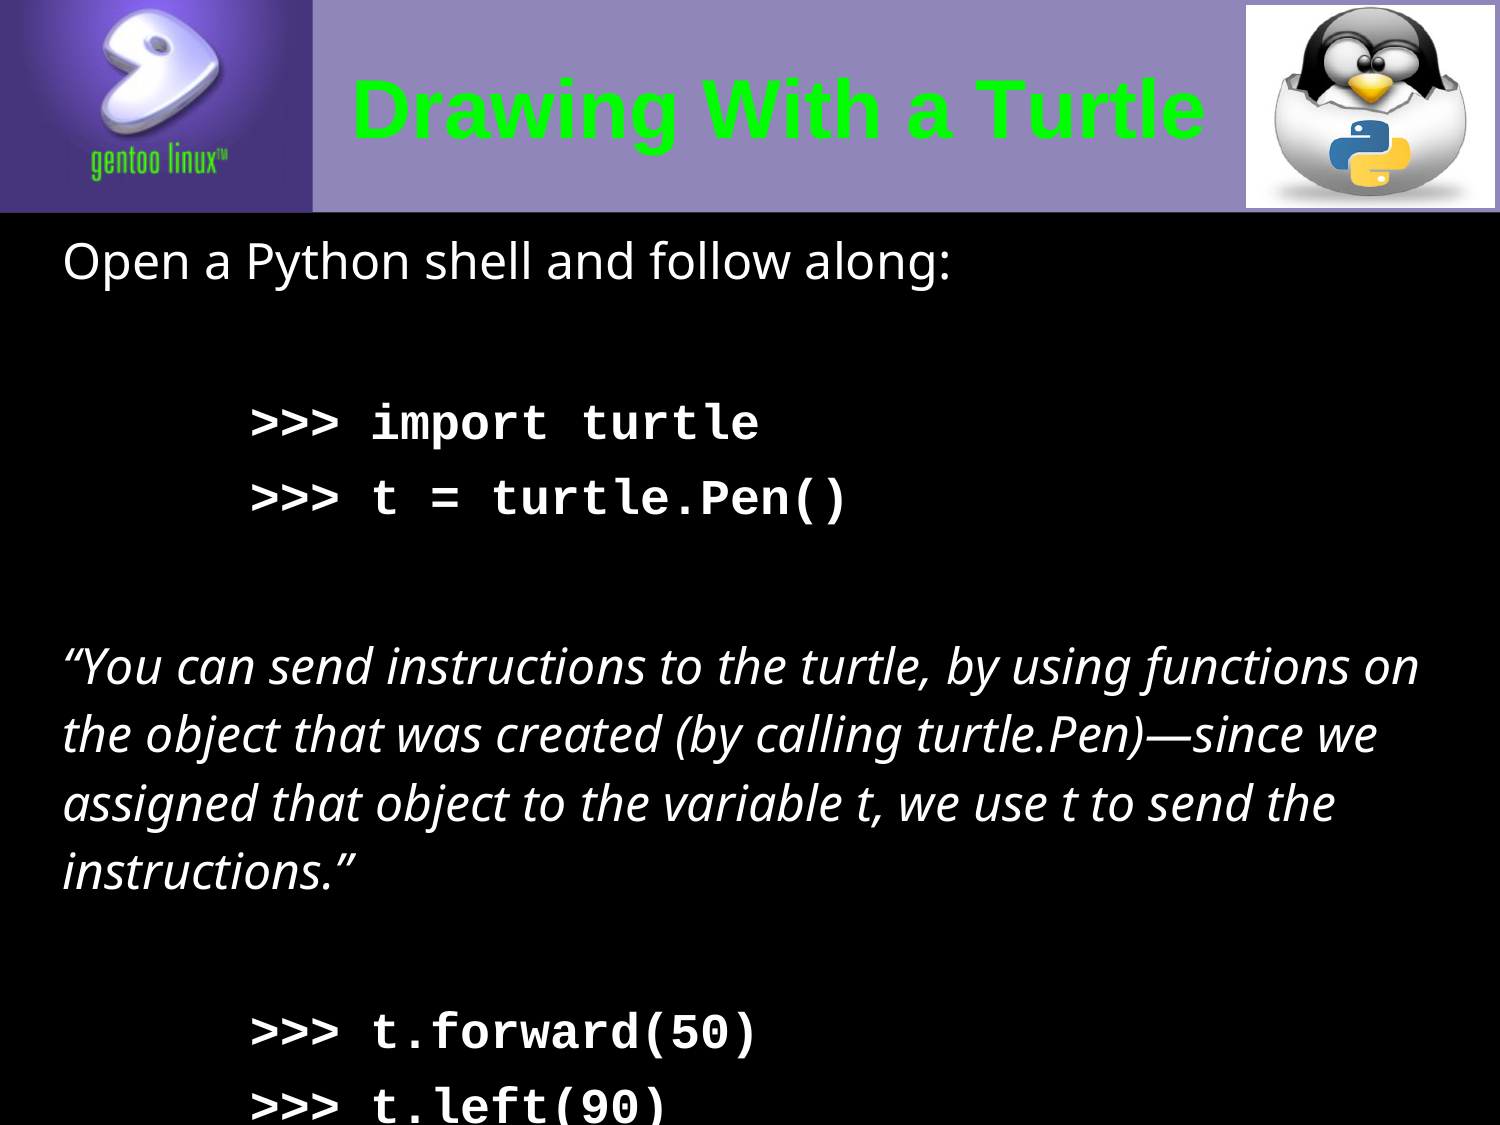

# Drawing With a Turtle
Open a Python shell and follow along:
>>> import turtle
>>> t = turtle.Pen()
“You can send instructions to the turtle, by using functions on the object that was created (by calling turtle.Pen)—since we assigned that object to the variable t, we use t to send the instructions.”
>>> t.forward(50)
>>> t.left(90)